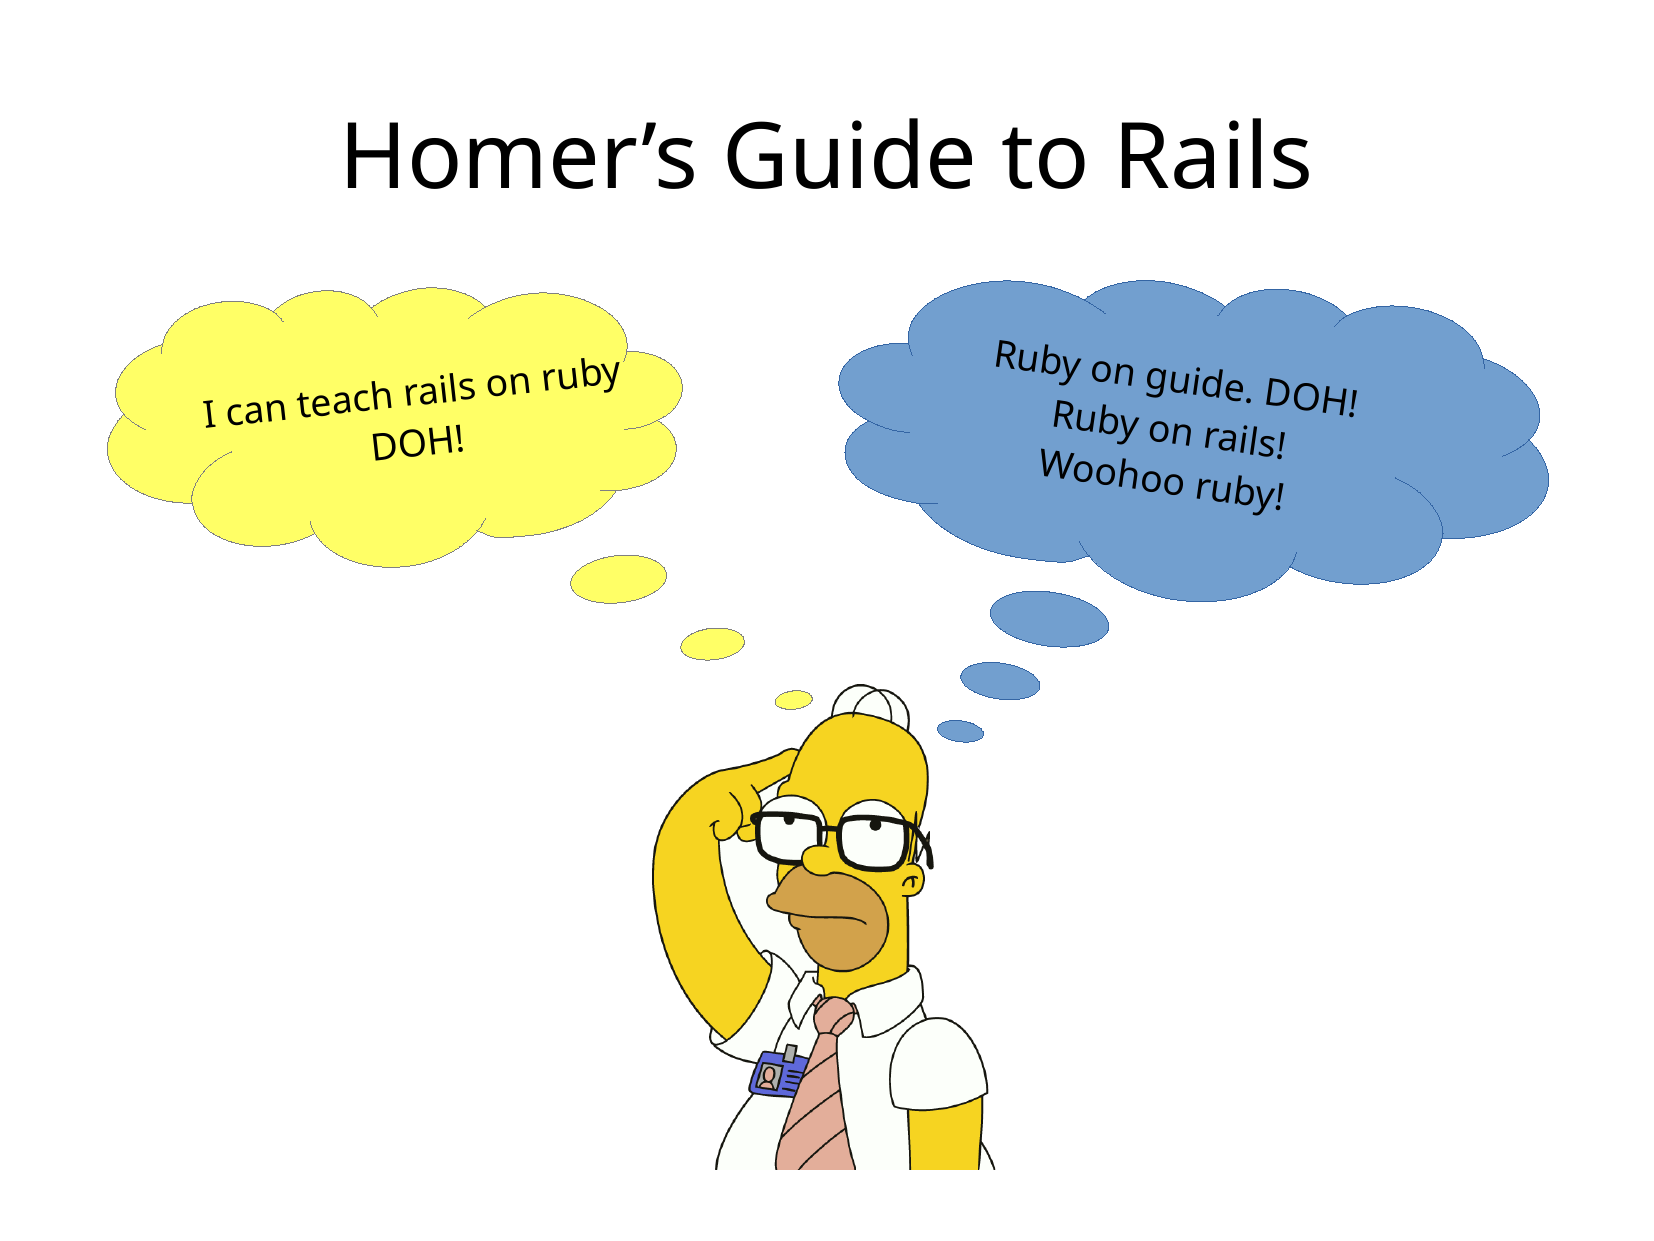

# Homer’s Guide to Rails
Ruby on guide. DOH!
Ruby on rails!
Woohoo ruby!
I can teach rails on ruby
DOH!